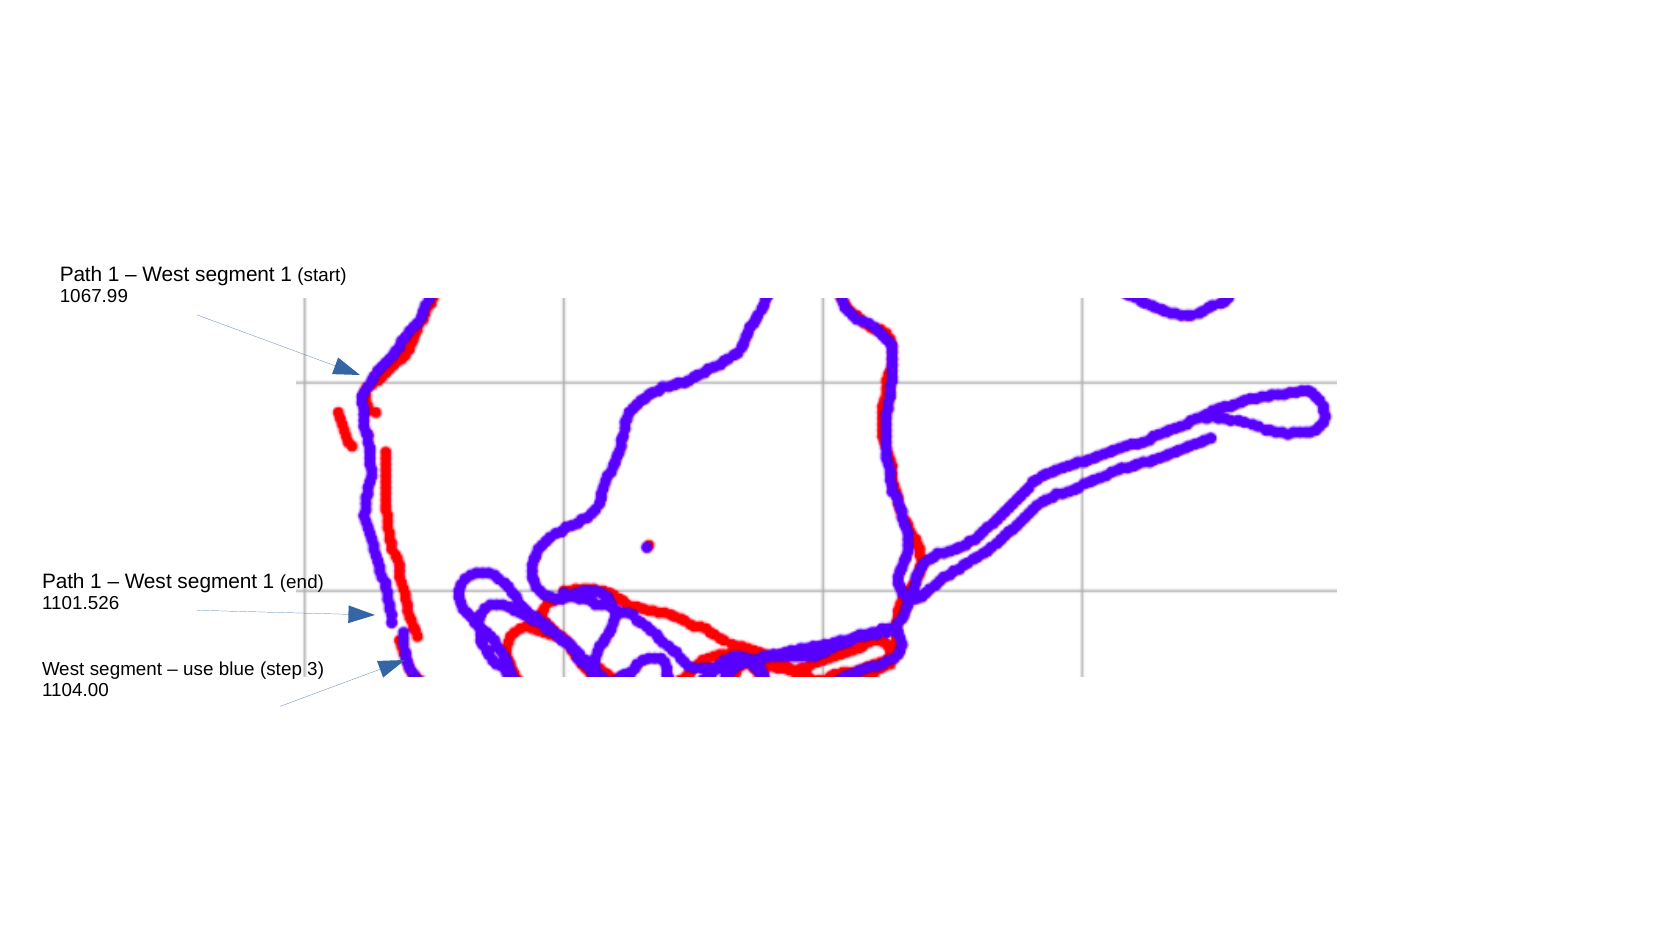

Path 1 – West segment 1 (start)
1067.99
Path 1 – West segment 1 (end)
1101.526
West segment – use blue (step 3)
1104.00